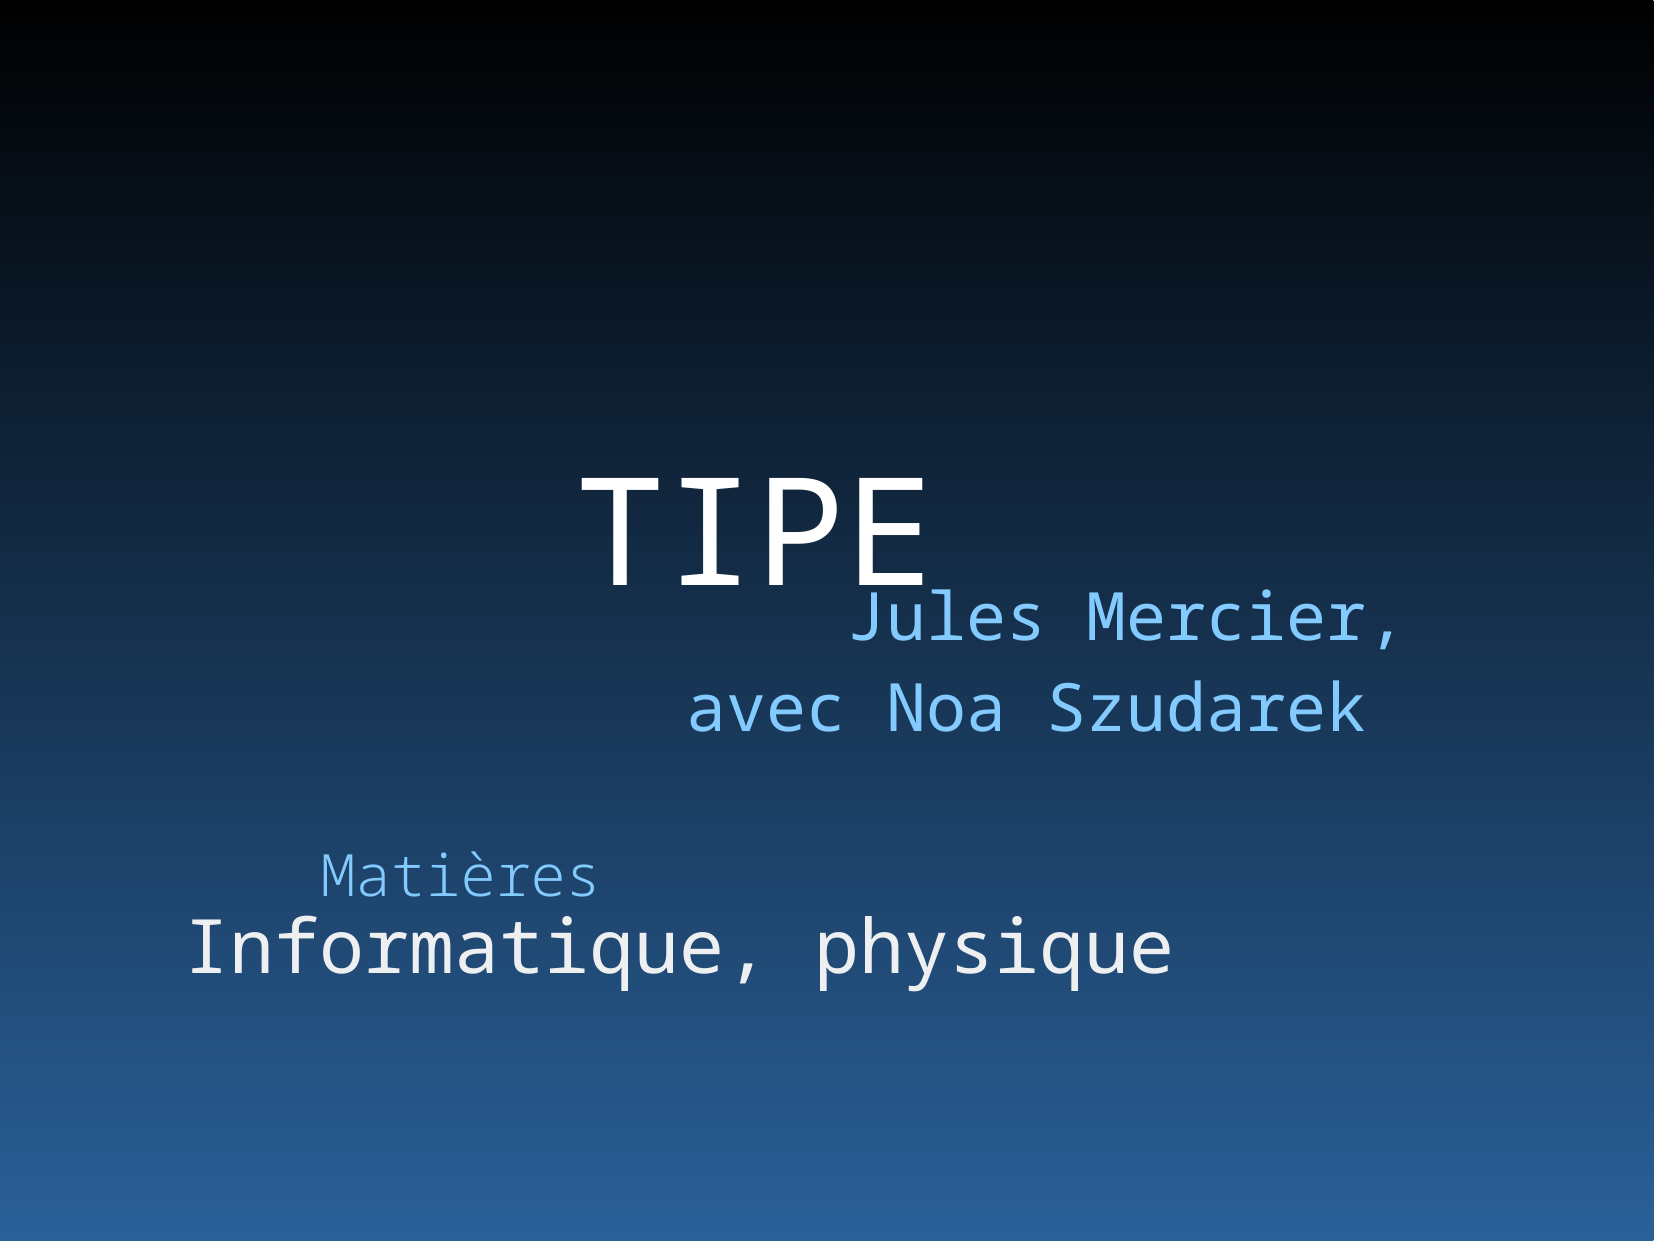

TIPE
# Jules Mercier,
avec Noa Szudarek
Matières
Informatique, physique